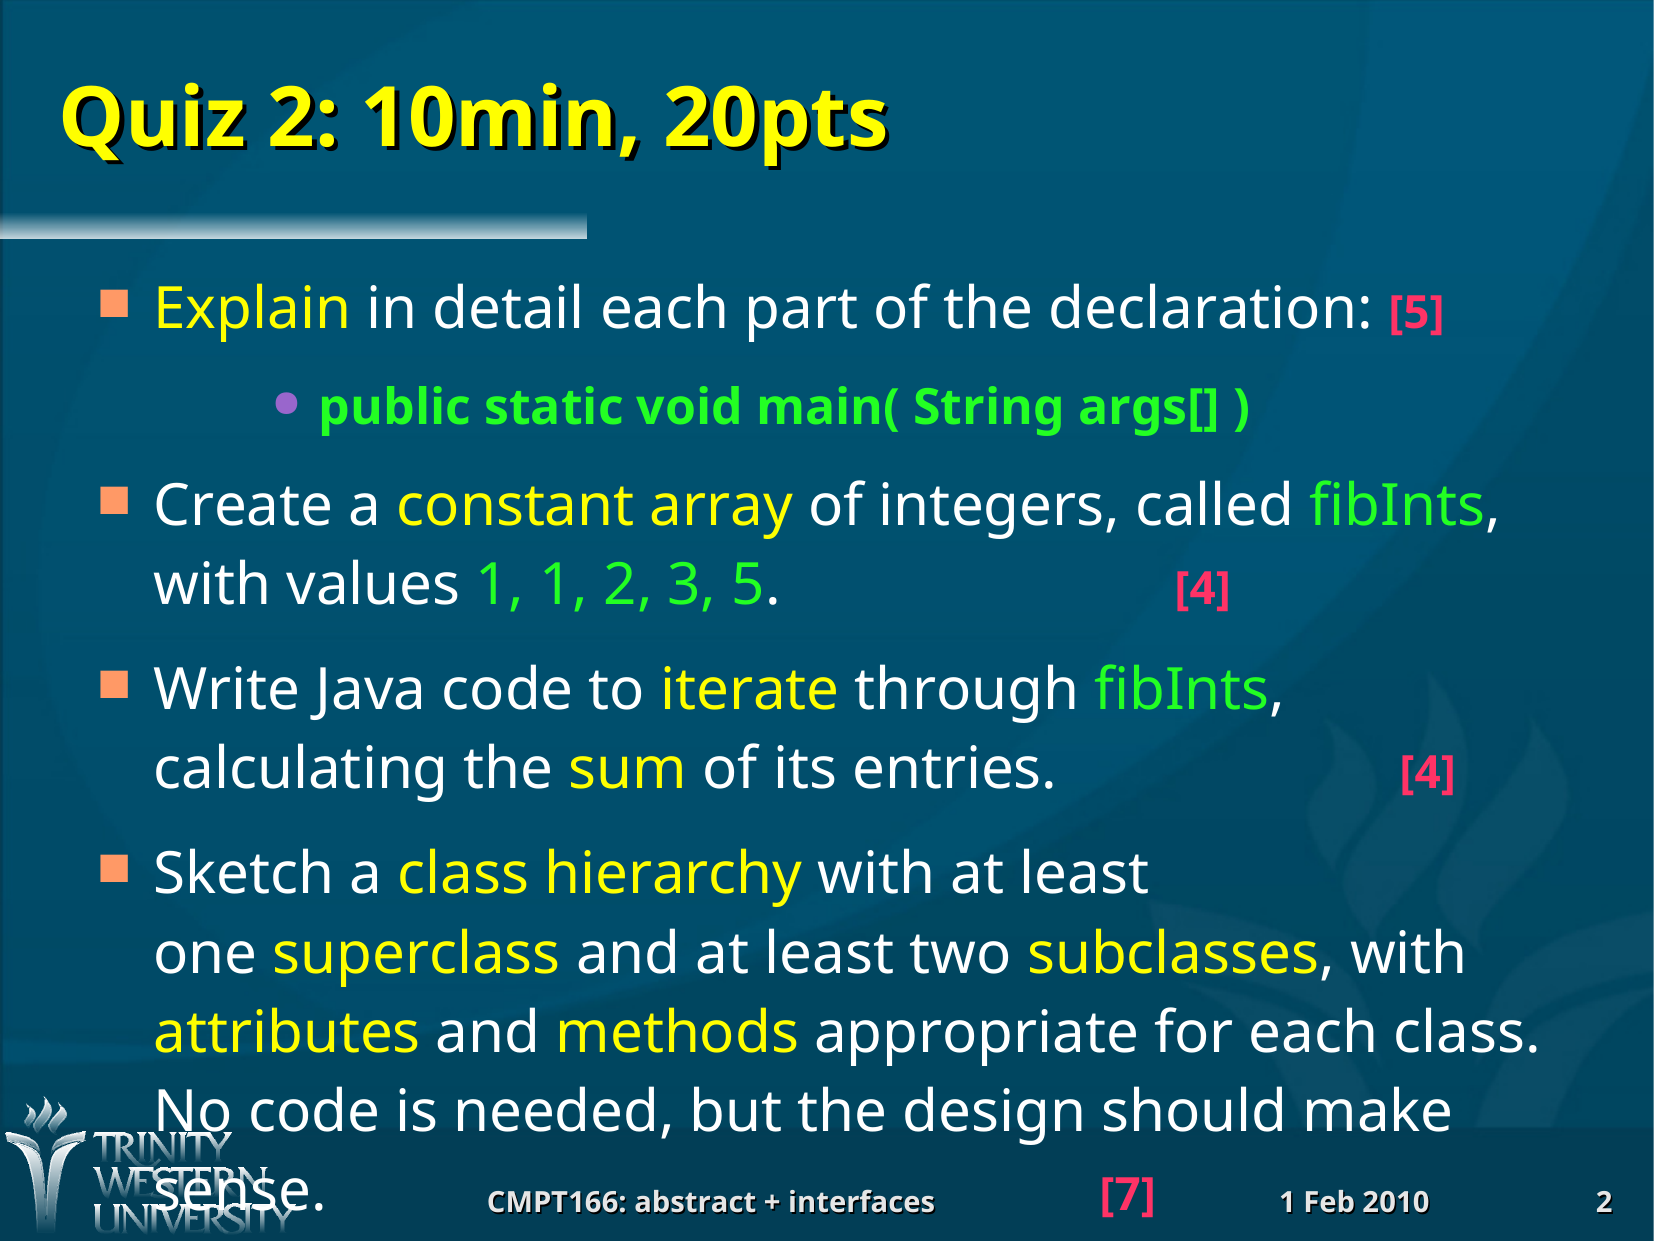

# Quiz 2: 10min, 20pts
Explain in detail each part of the declaration: [5]
public static void main( String args[] )
Create a constant array of integers, called fibInts, with values 1, 1, 2, 3, 5.					 [4]
Write Java code to iterate through fibInts, calculating the sum of its entries.				 [4]
Sketch a class hierarchy with at least
one superclass and at least two subclasses, with attributes and methods appropriate for each class. No code is needed, but the design should make sense.										 [7]
CMPT166: abstract + interfaces
1 Feb 2010
2